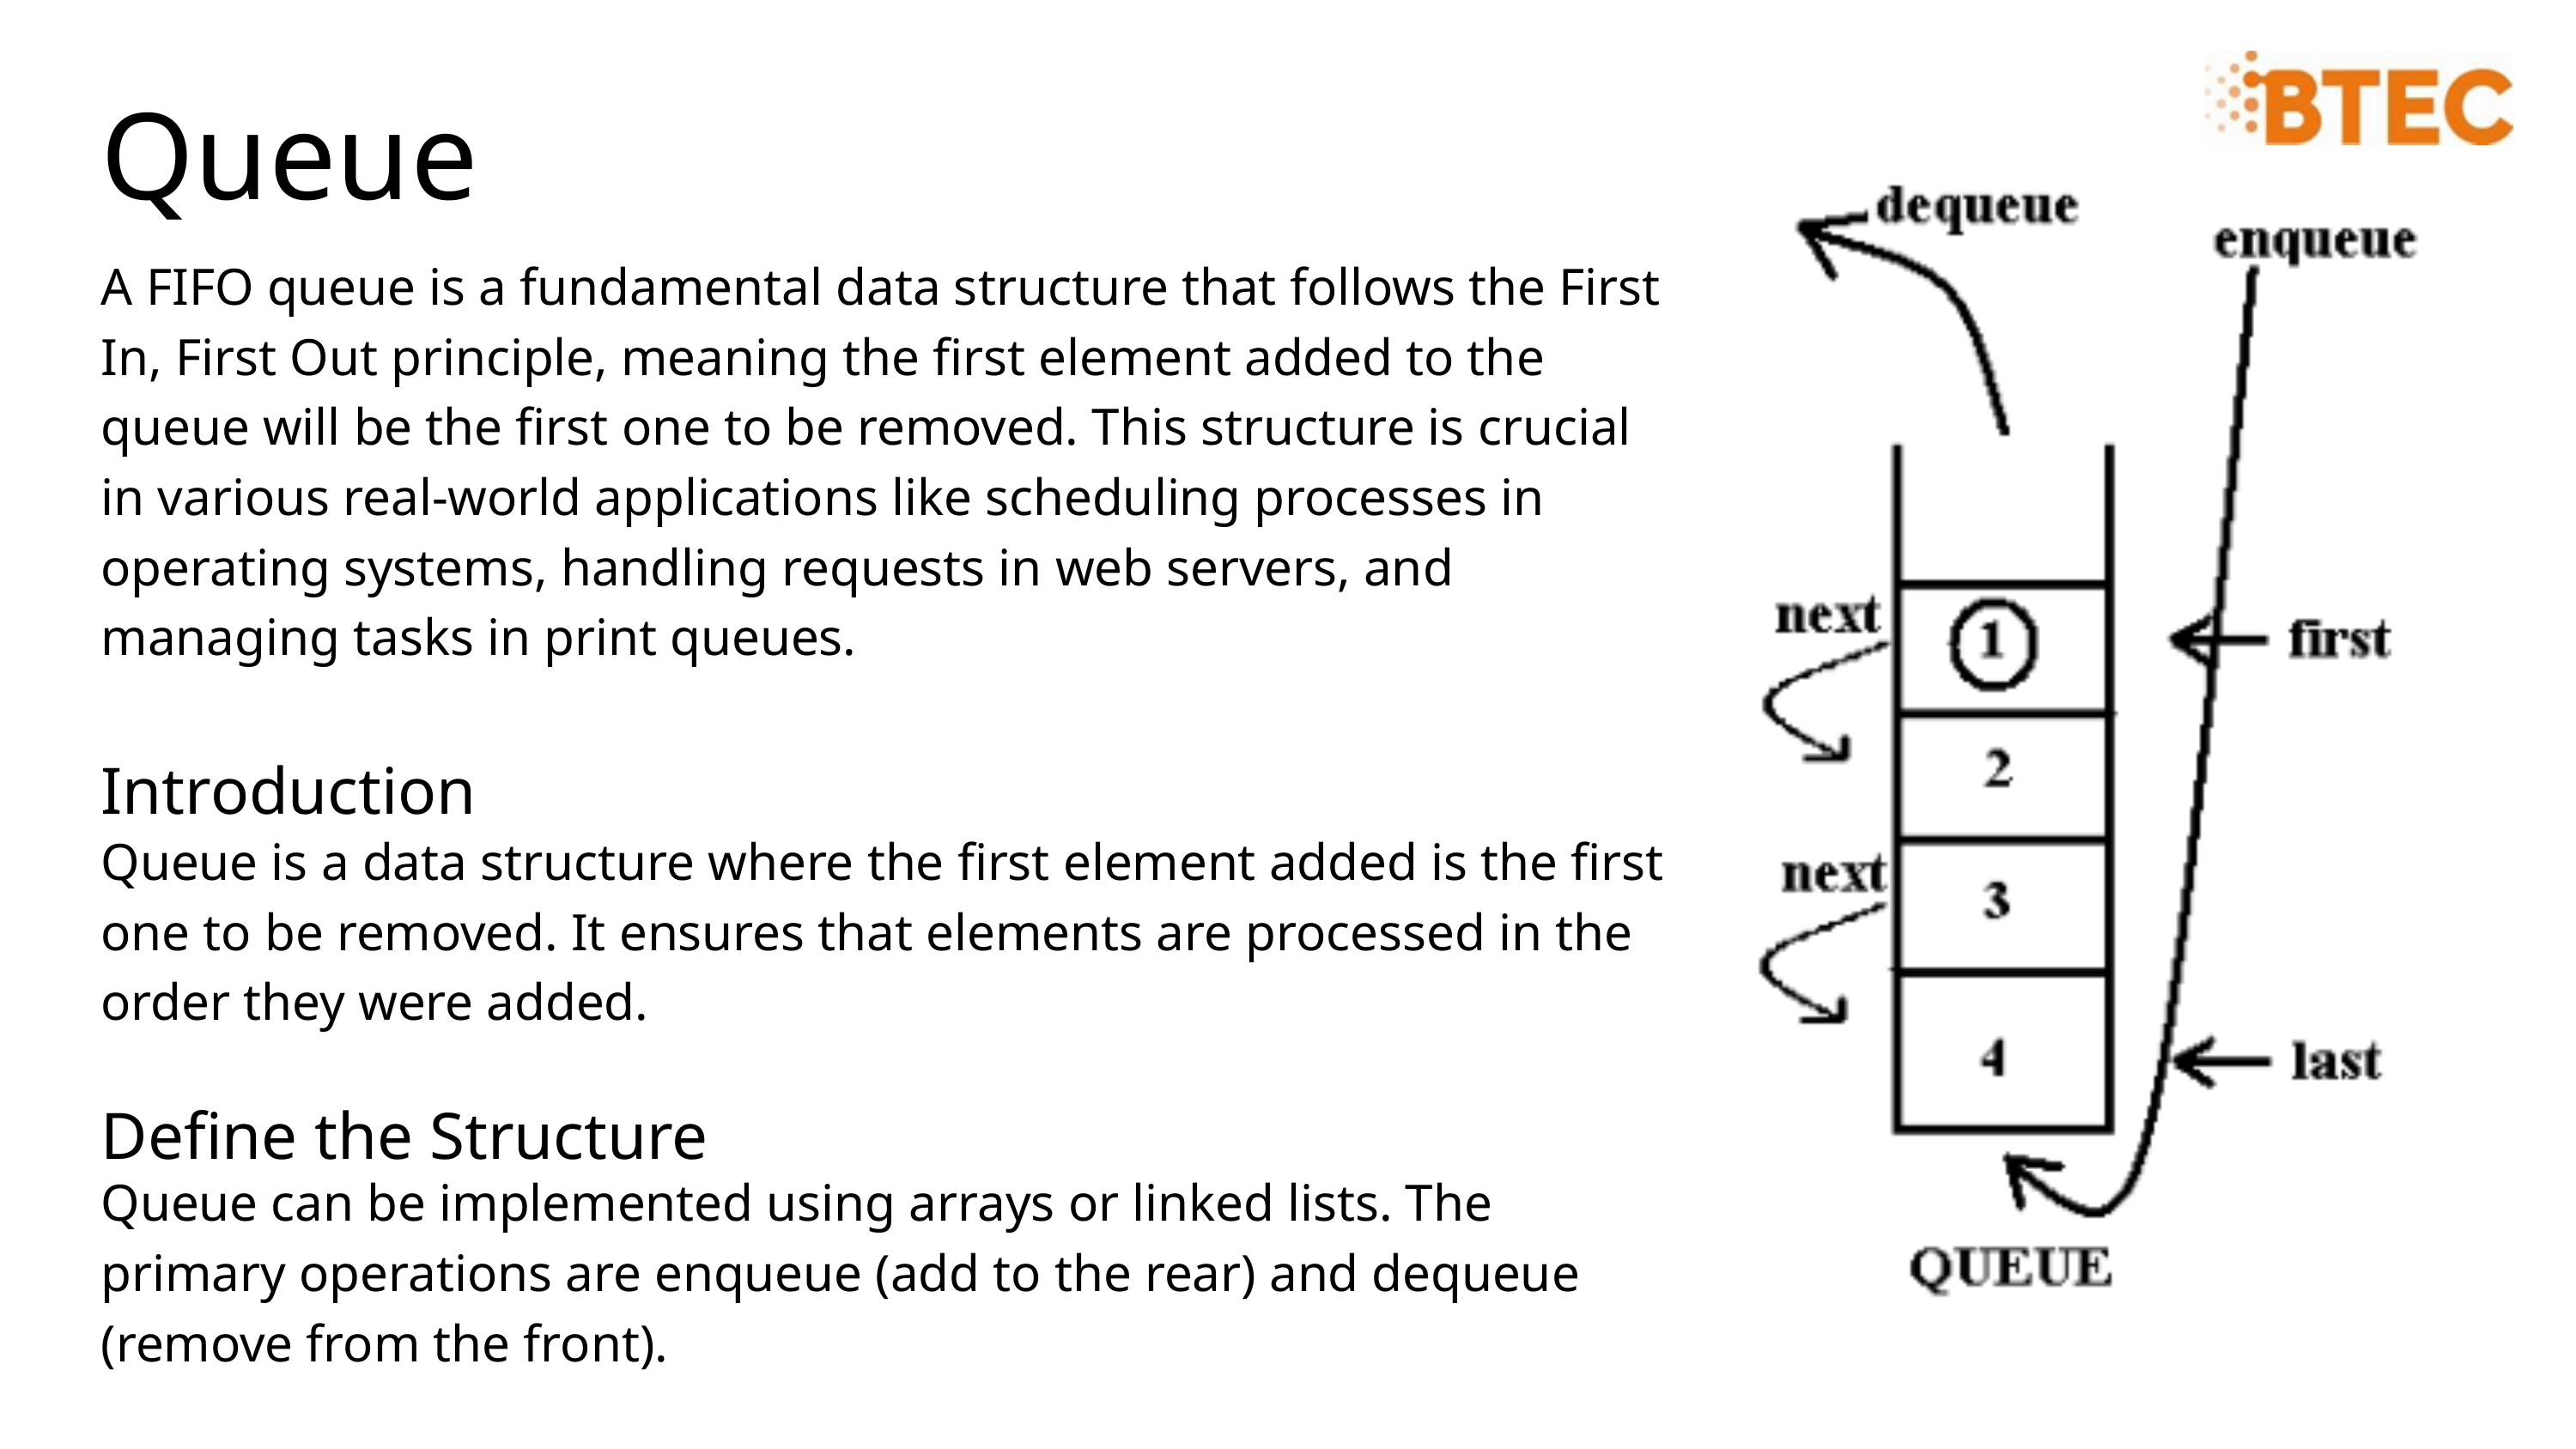

Queue
A FIFO queue is a fundamental data structure that follows the First In, First Out principle, meaning the first element added to the queue will be the first one to be removed. This structure is crucial in various real-world applications like scheduling processes in operating systems, handling requests in web servers, and managing tasks in print queues.
Introduction
Queue is a data structure where the first element added is the first one to be removed. It ensures that elements are processed in the order they were added.
Define the Structure
Queue can be implemented using arrays or linked lists. The primary operations are enqueue (add to the rear) and dequeue (remove from the front).